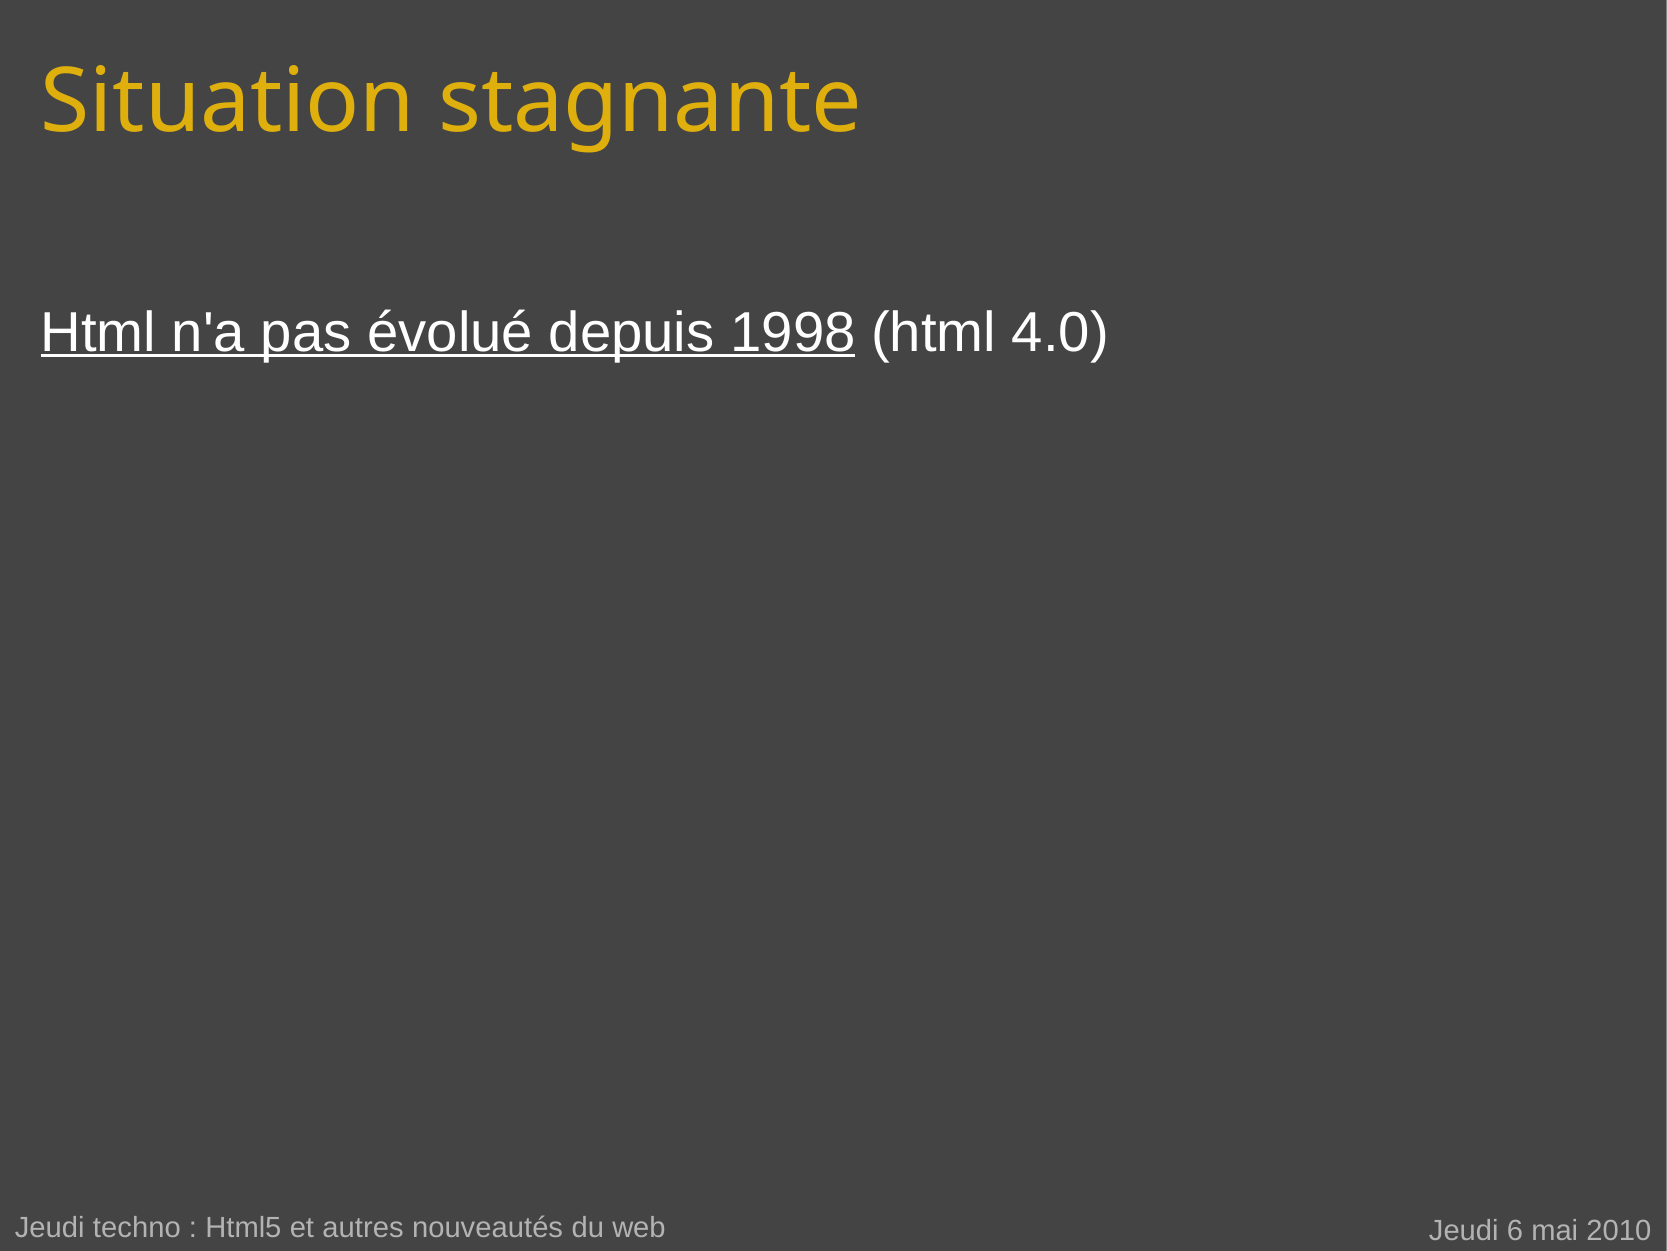

# Situation stagnante
Html n'a pas évolué depuis 1998 (html 4.0)
Jeudi techno : Html5 et autres nouveautés du web
Jeudi 6 mai 2010